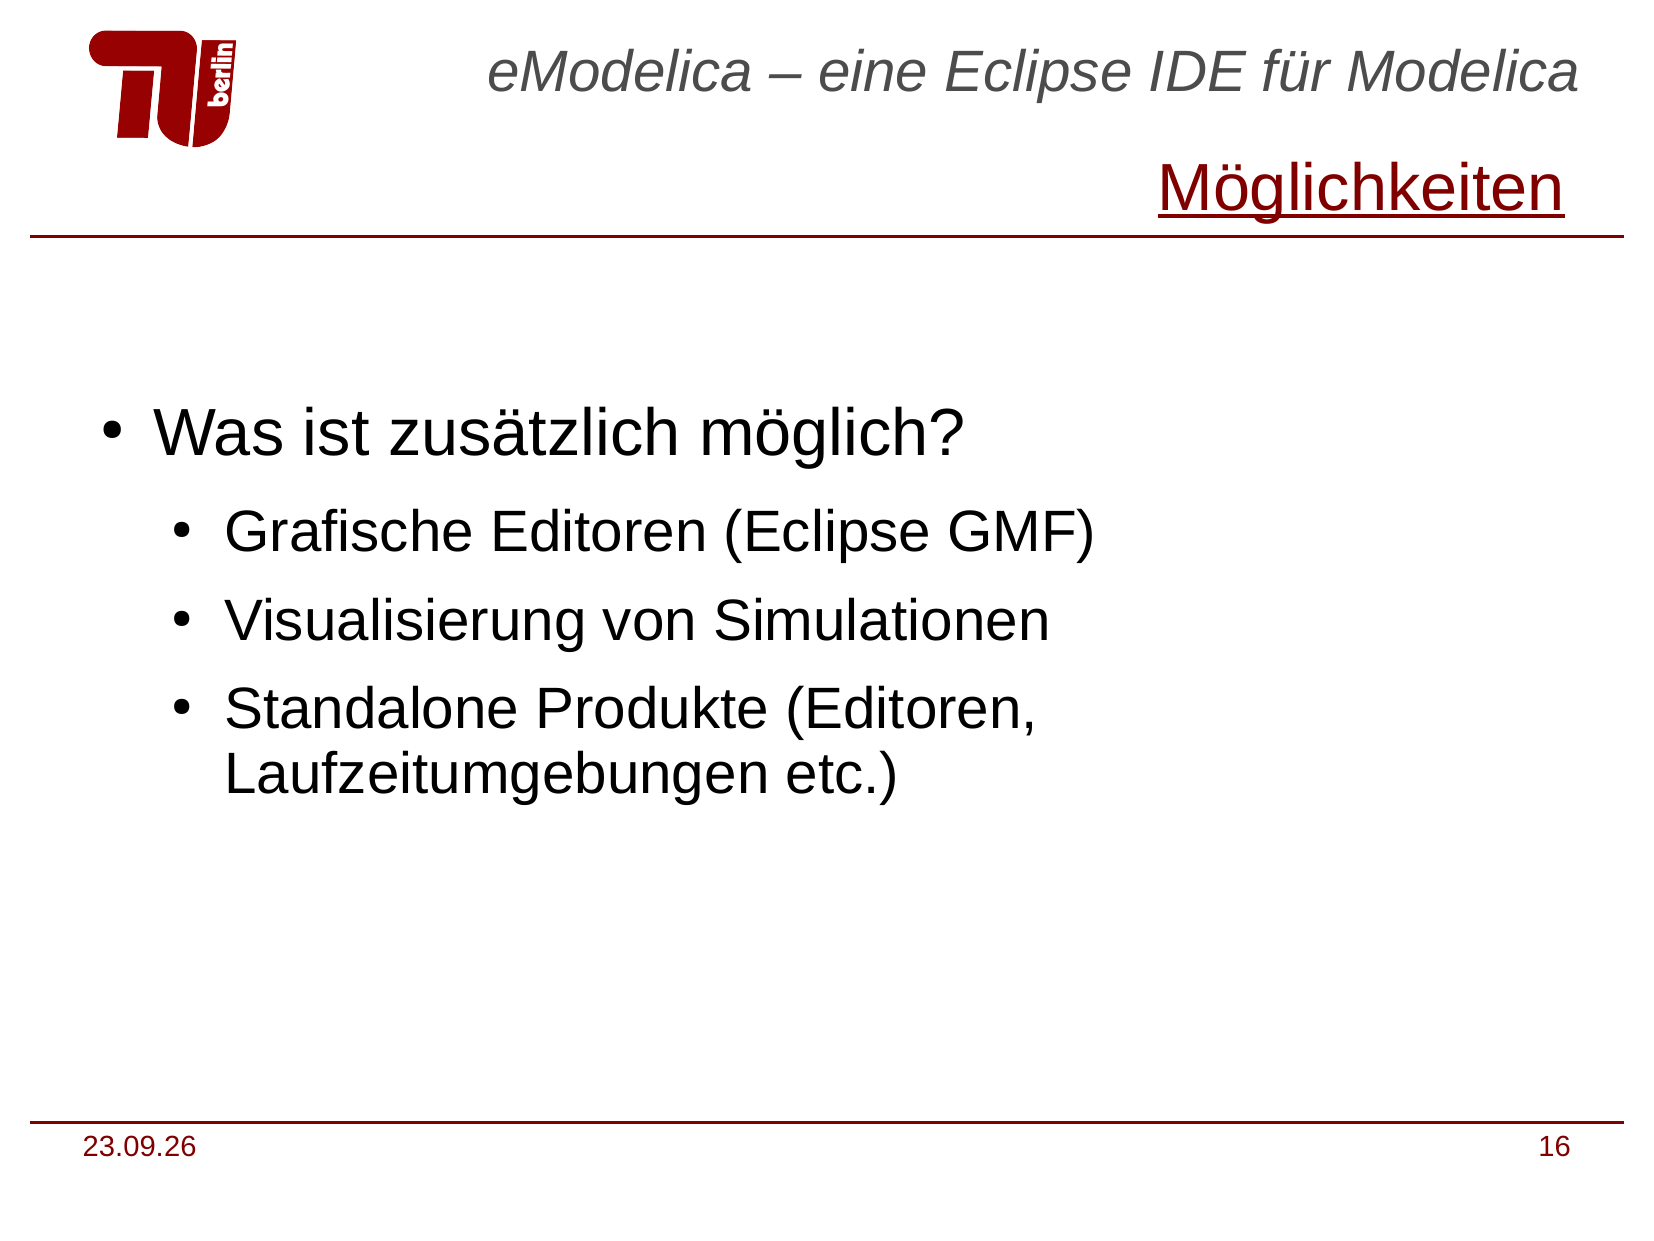

# Möglichkeiten
Was ist zusätzlich möglich?
Grafische Editoren (Eclipse GMF)
Visualisierung von Simulationen
Standalone Produkte (Editoren, Laufzeitumgebungen etc.)
Christoph Höger
16